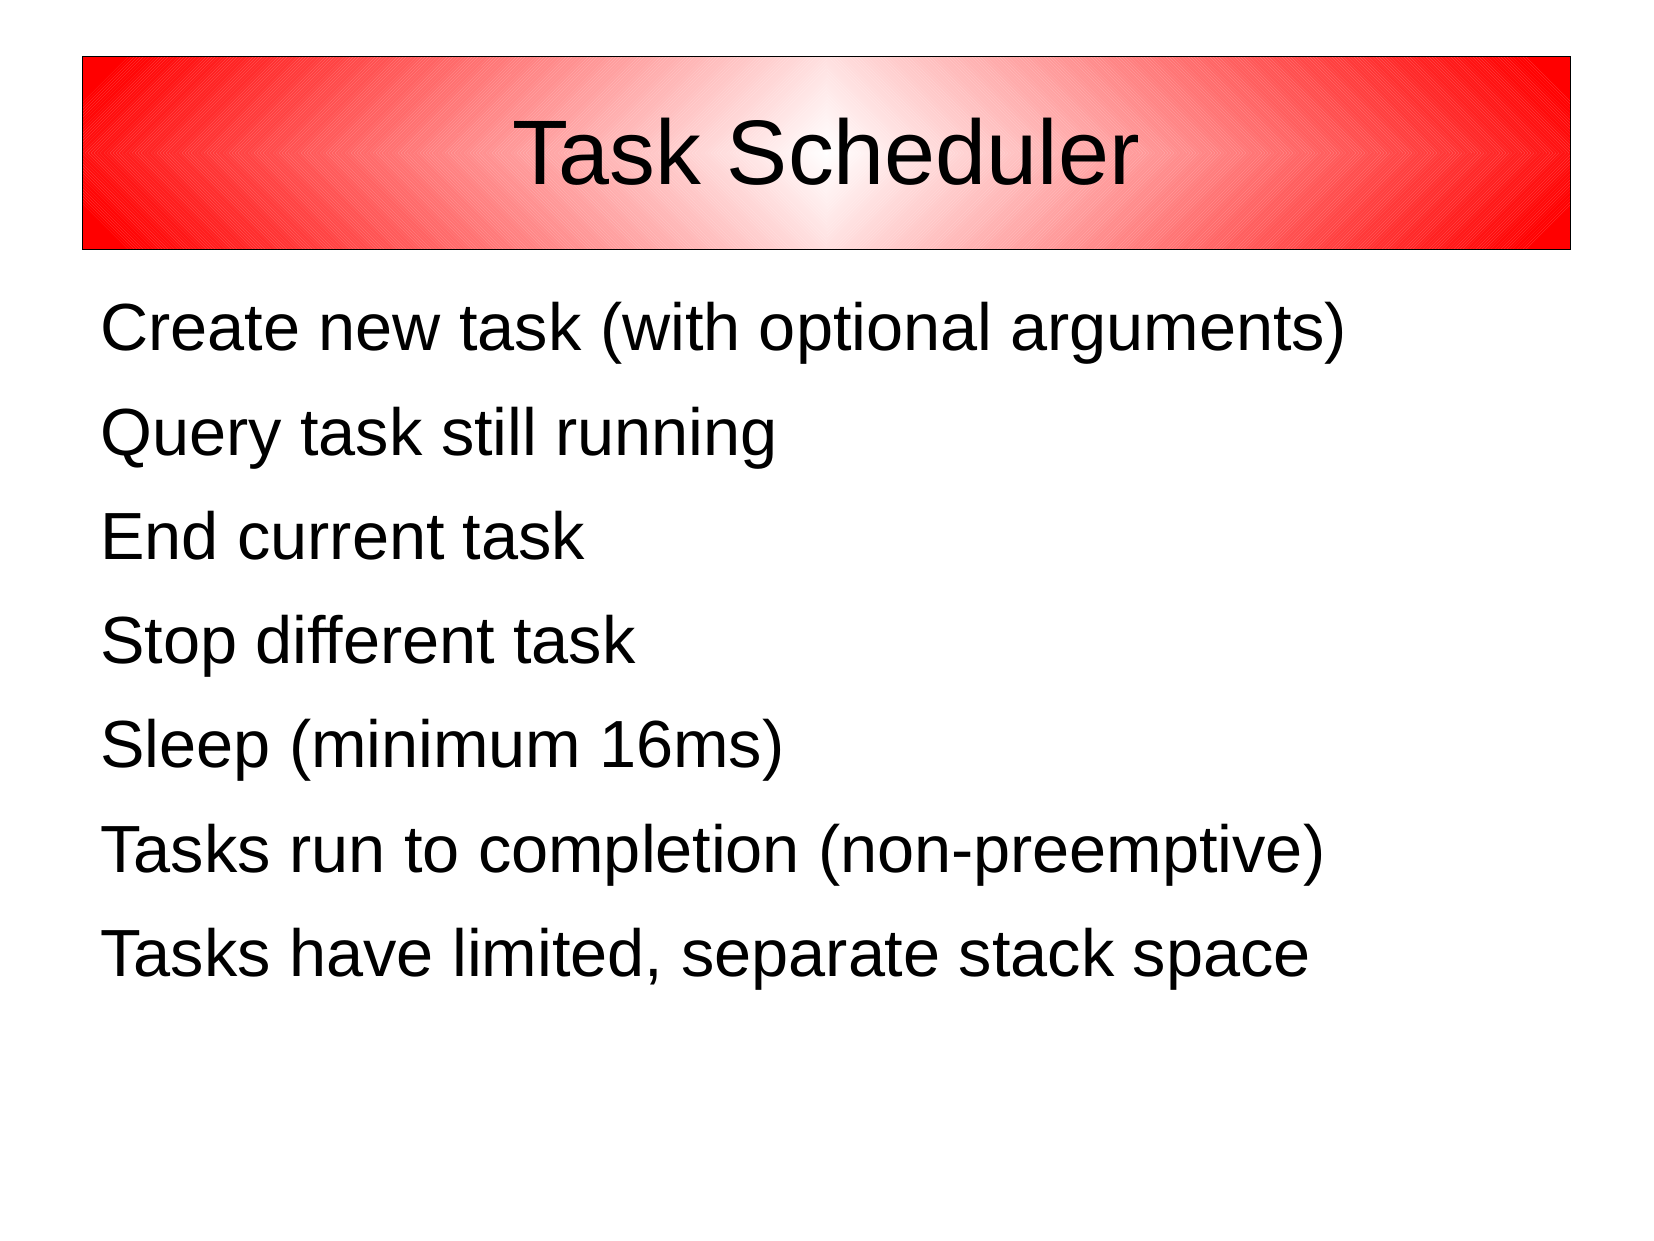

# Task Scheduler
Create new task (with optional arguments)
Query task still running
End current task
Stop different task
Sleep (minimum 16ms)
Tasks run to completion (non-preemptive)
Tasks have limited, separate stack space